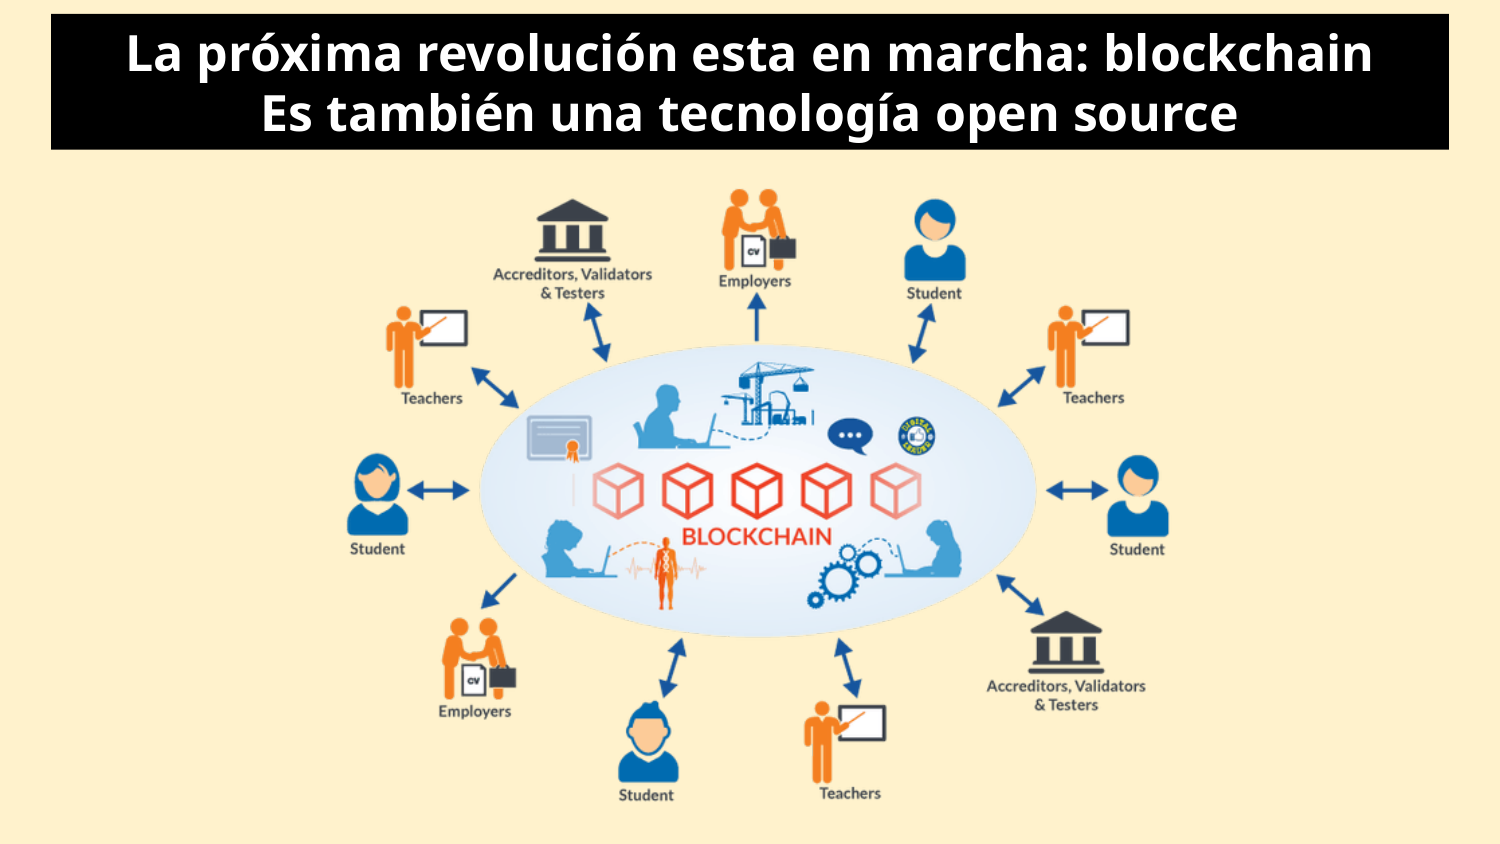

# La próxima revolución esta en marcha: blockchain Es también una tecnología open source